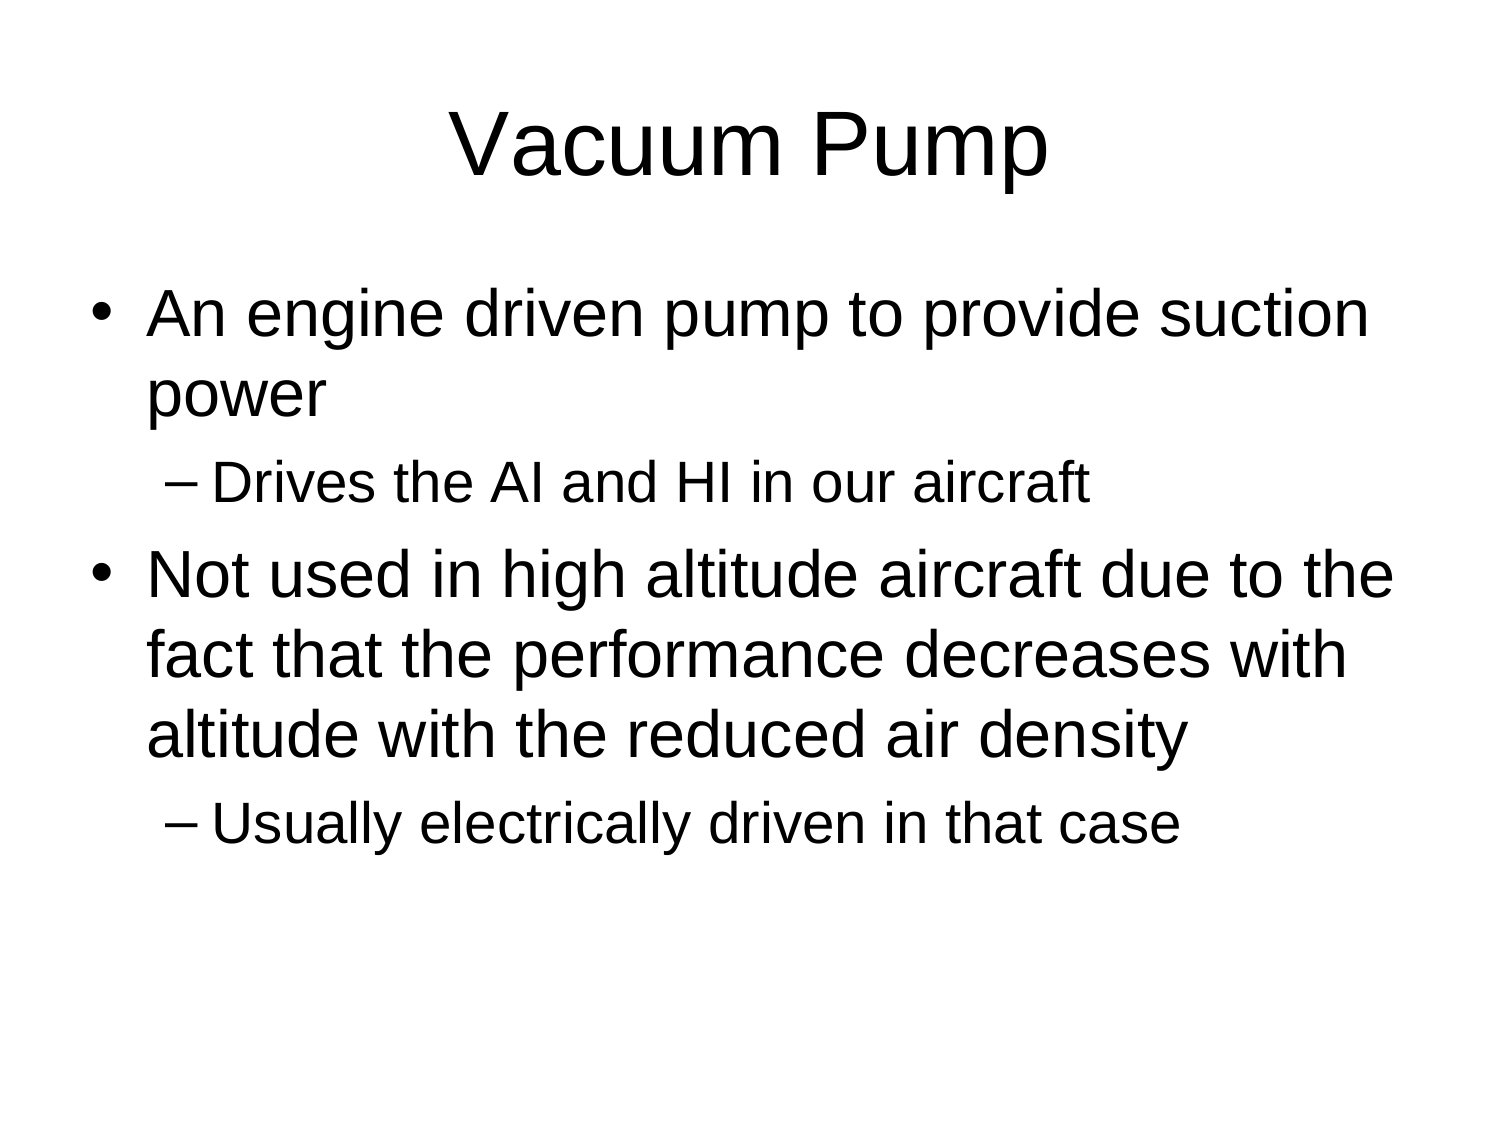

# Vacuum Pump
An engine driven pump to provide suction power
Drives the AI and HI in our aircraft
Not used in high altitude aircraft due to the fact that the performance decreases with altitude with the reduced air density
Usually electrically driven in that case